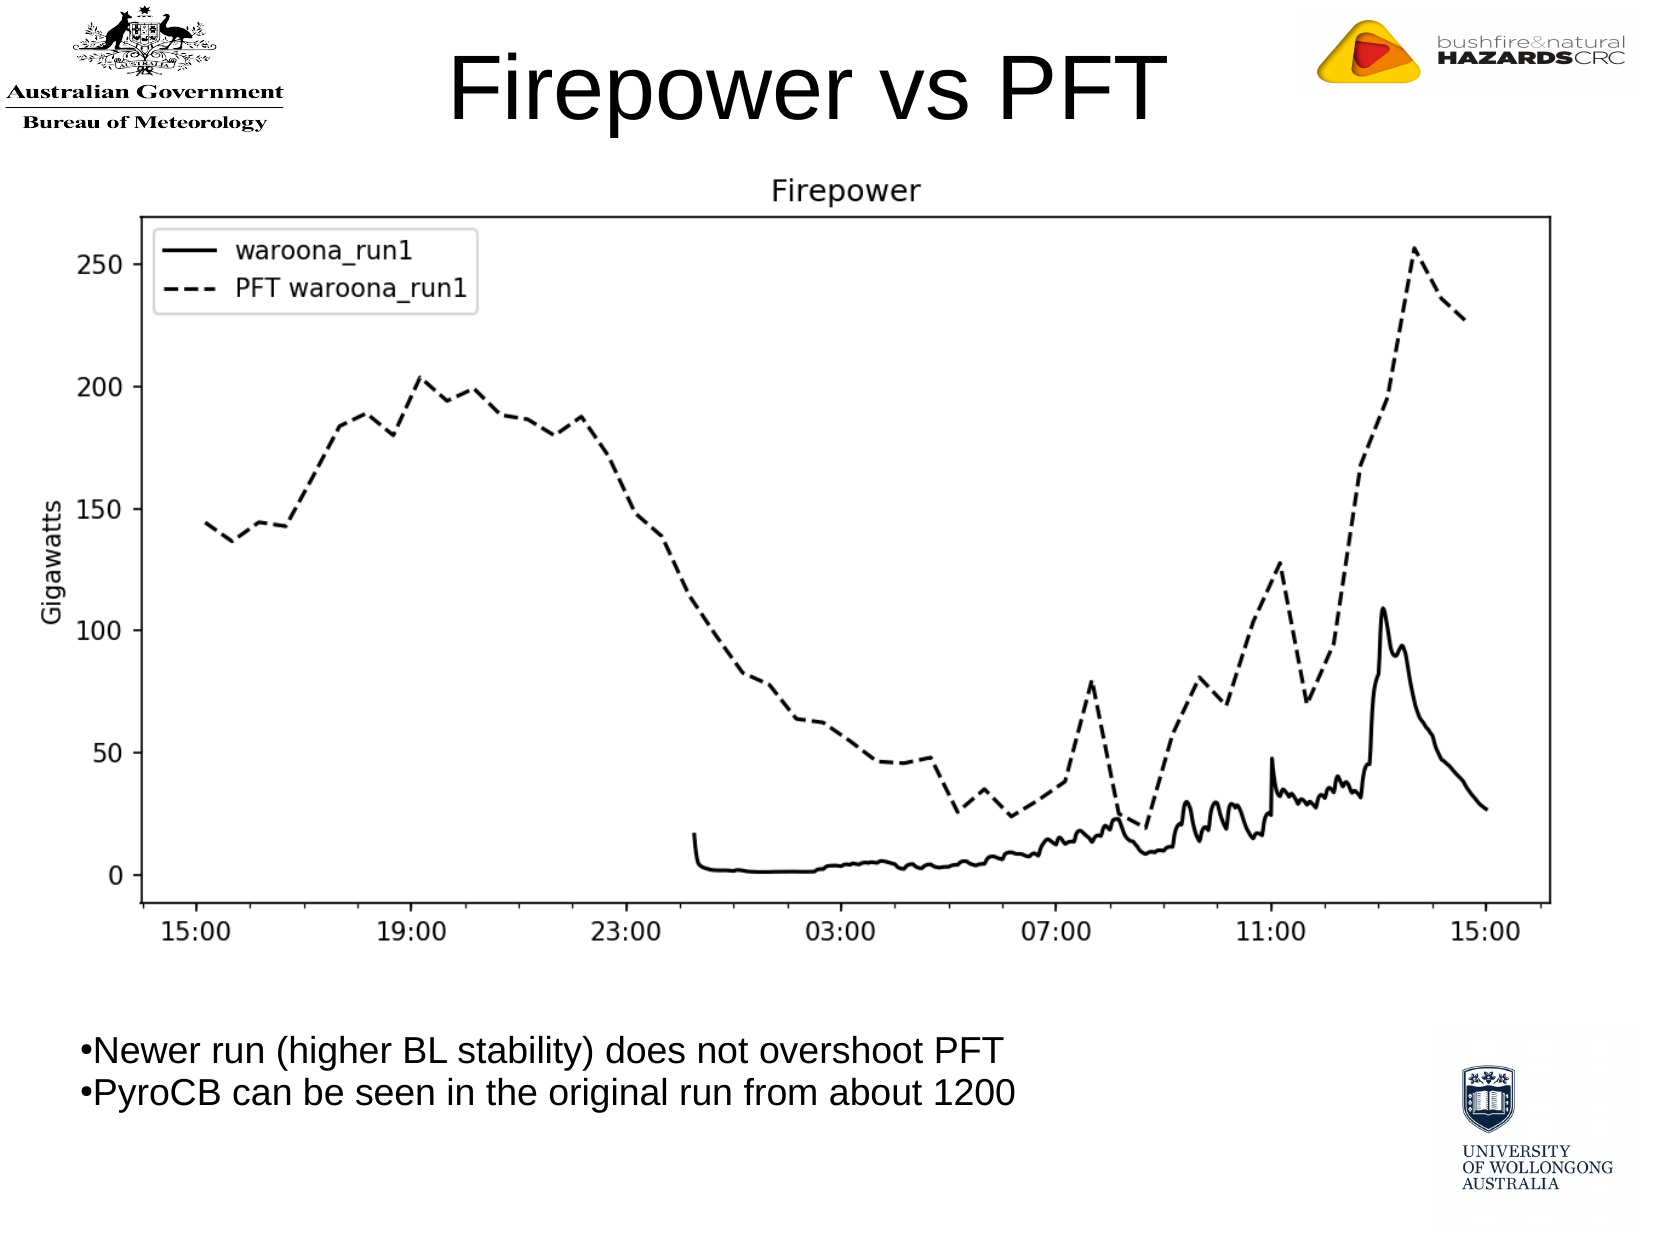

# Firepower vs PFT
Newer run (higher BL stability) does not overshoot PFT
PyroCB can be seen in the original run from about 1200